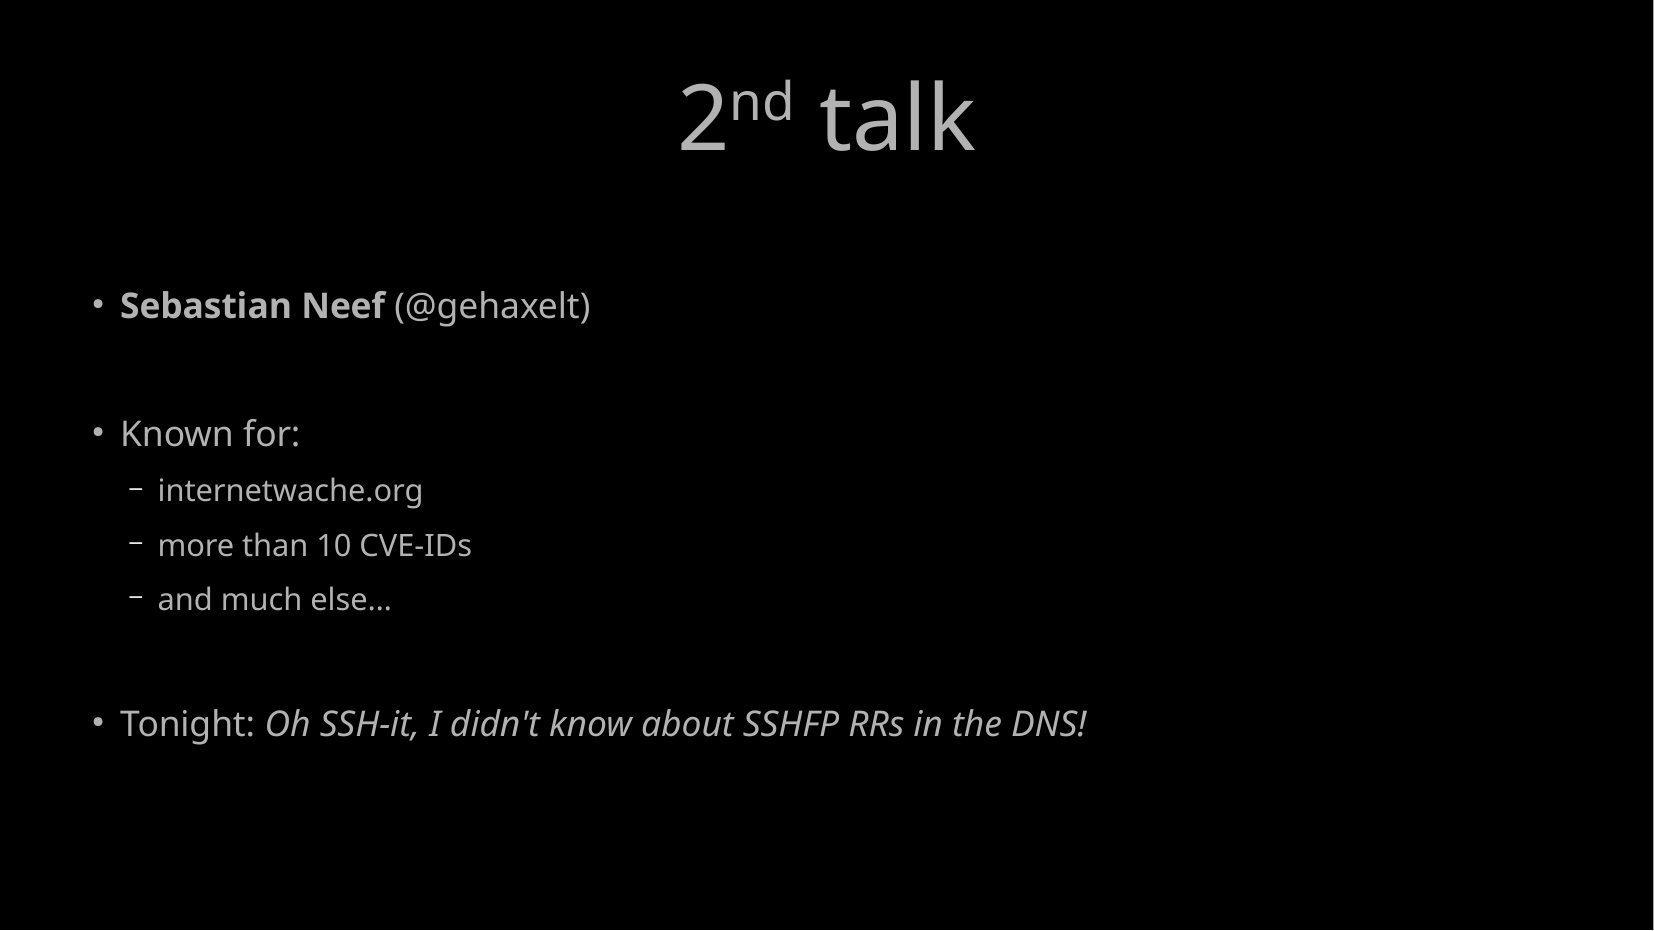

# 2nd talk
Sebastian Neef (@gehaxelt)
Known for:
internetwache.org
more than 10 CVE-IDs
and much else…
Tonight: Oh SSH-it, I didn't know about SSHFP RRs in the DNS!